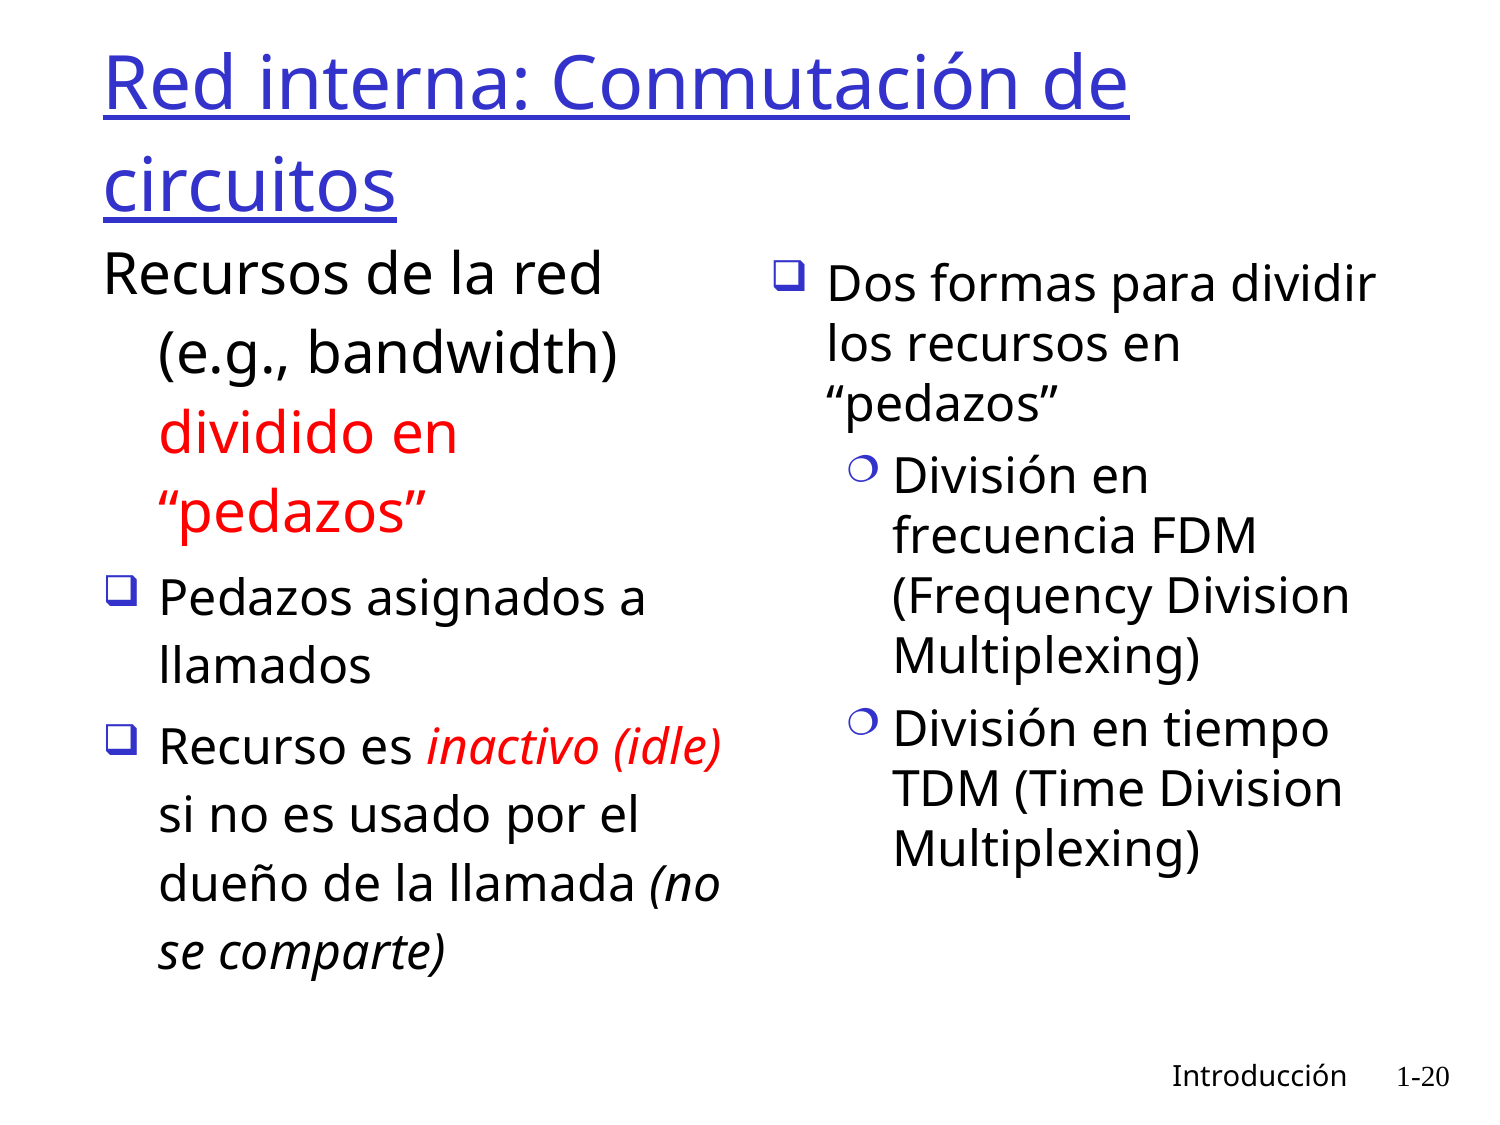

# Red interna: Conmutación de circuitos
Recursos de la red (e.g., bandwidth) dividido en “pedazos”
Pedazos asignados a llamados
Recurso es inactivo (idle) si no es usado por el dueño de la llamada (no se comparte)
Dos formas para dividir los recursos en “pedazos”
División en frecuencia FDM (Frequency Division Multiplexing)
División en tiempo TDM (Time Division Multiplexing)
 Introducción